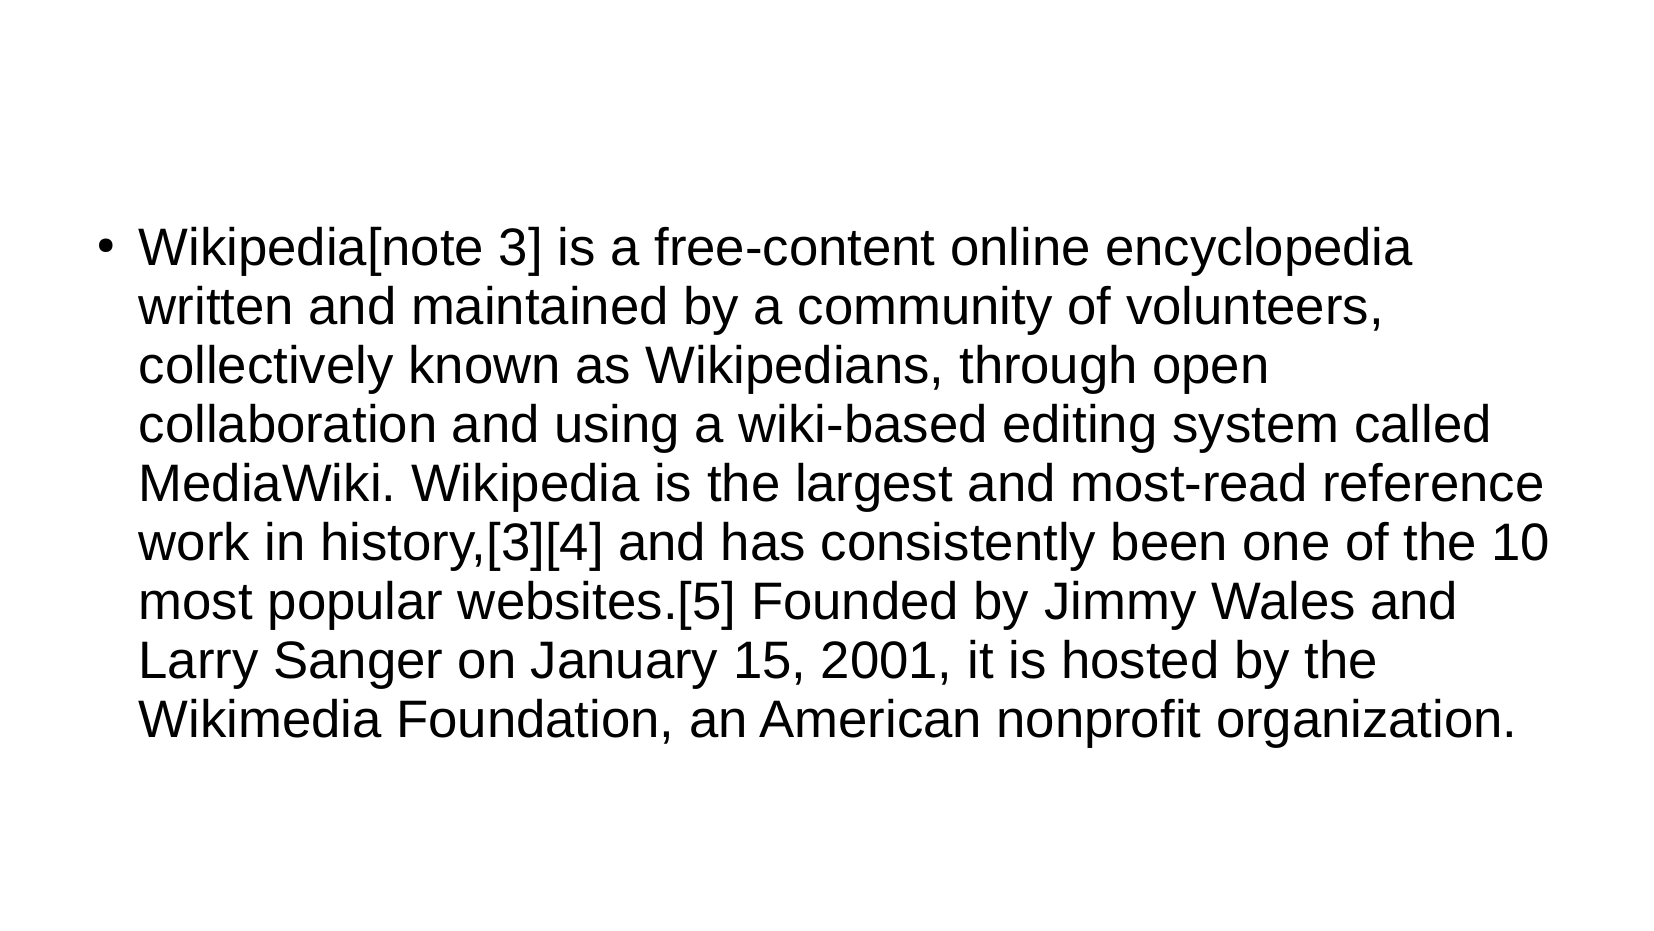

# Wikipedia[note 3] is a free-content online encyclopedia written and maintained by a community of volunteers, collectively known as Wikipedians, through open collaboration and using a wiki-based editing system called MediaWiki. Wikipedia is the largest and most-read reference work in history,[3][4] and has consistently been one of the 10 most popular websites.[5] Founded by Jimmy Wales and Larry Sanger on January 15, 2001, it is hosted by the Wikimedia Foundation, an American nonprofit organization.